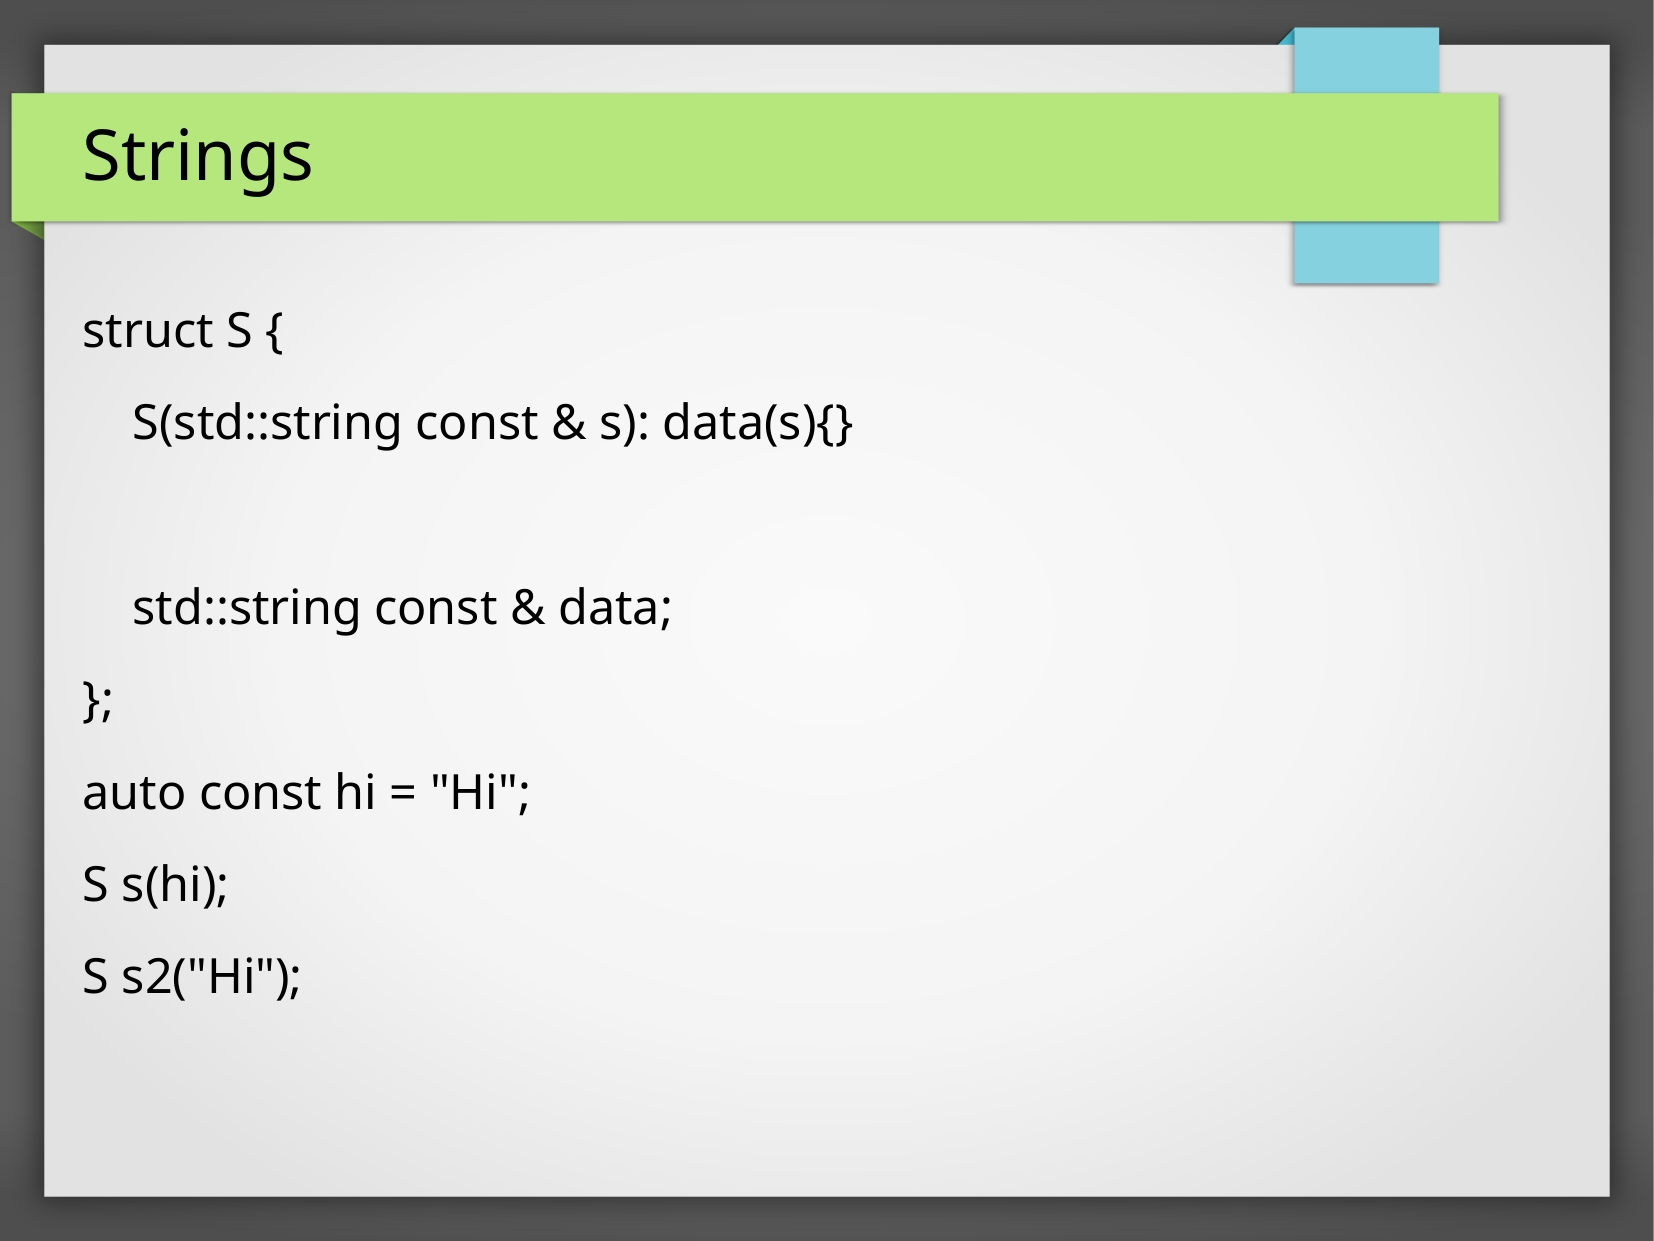

# Strings
struct S {
 S(std::string const & s): data(s){}
 std::string const & data;
};
auto const hi = "Hi";
S s(hi);
S s2("Hi");